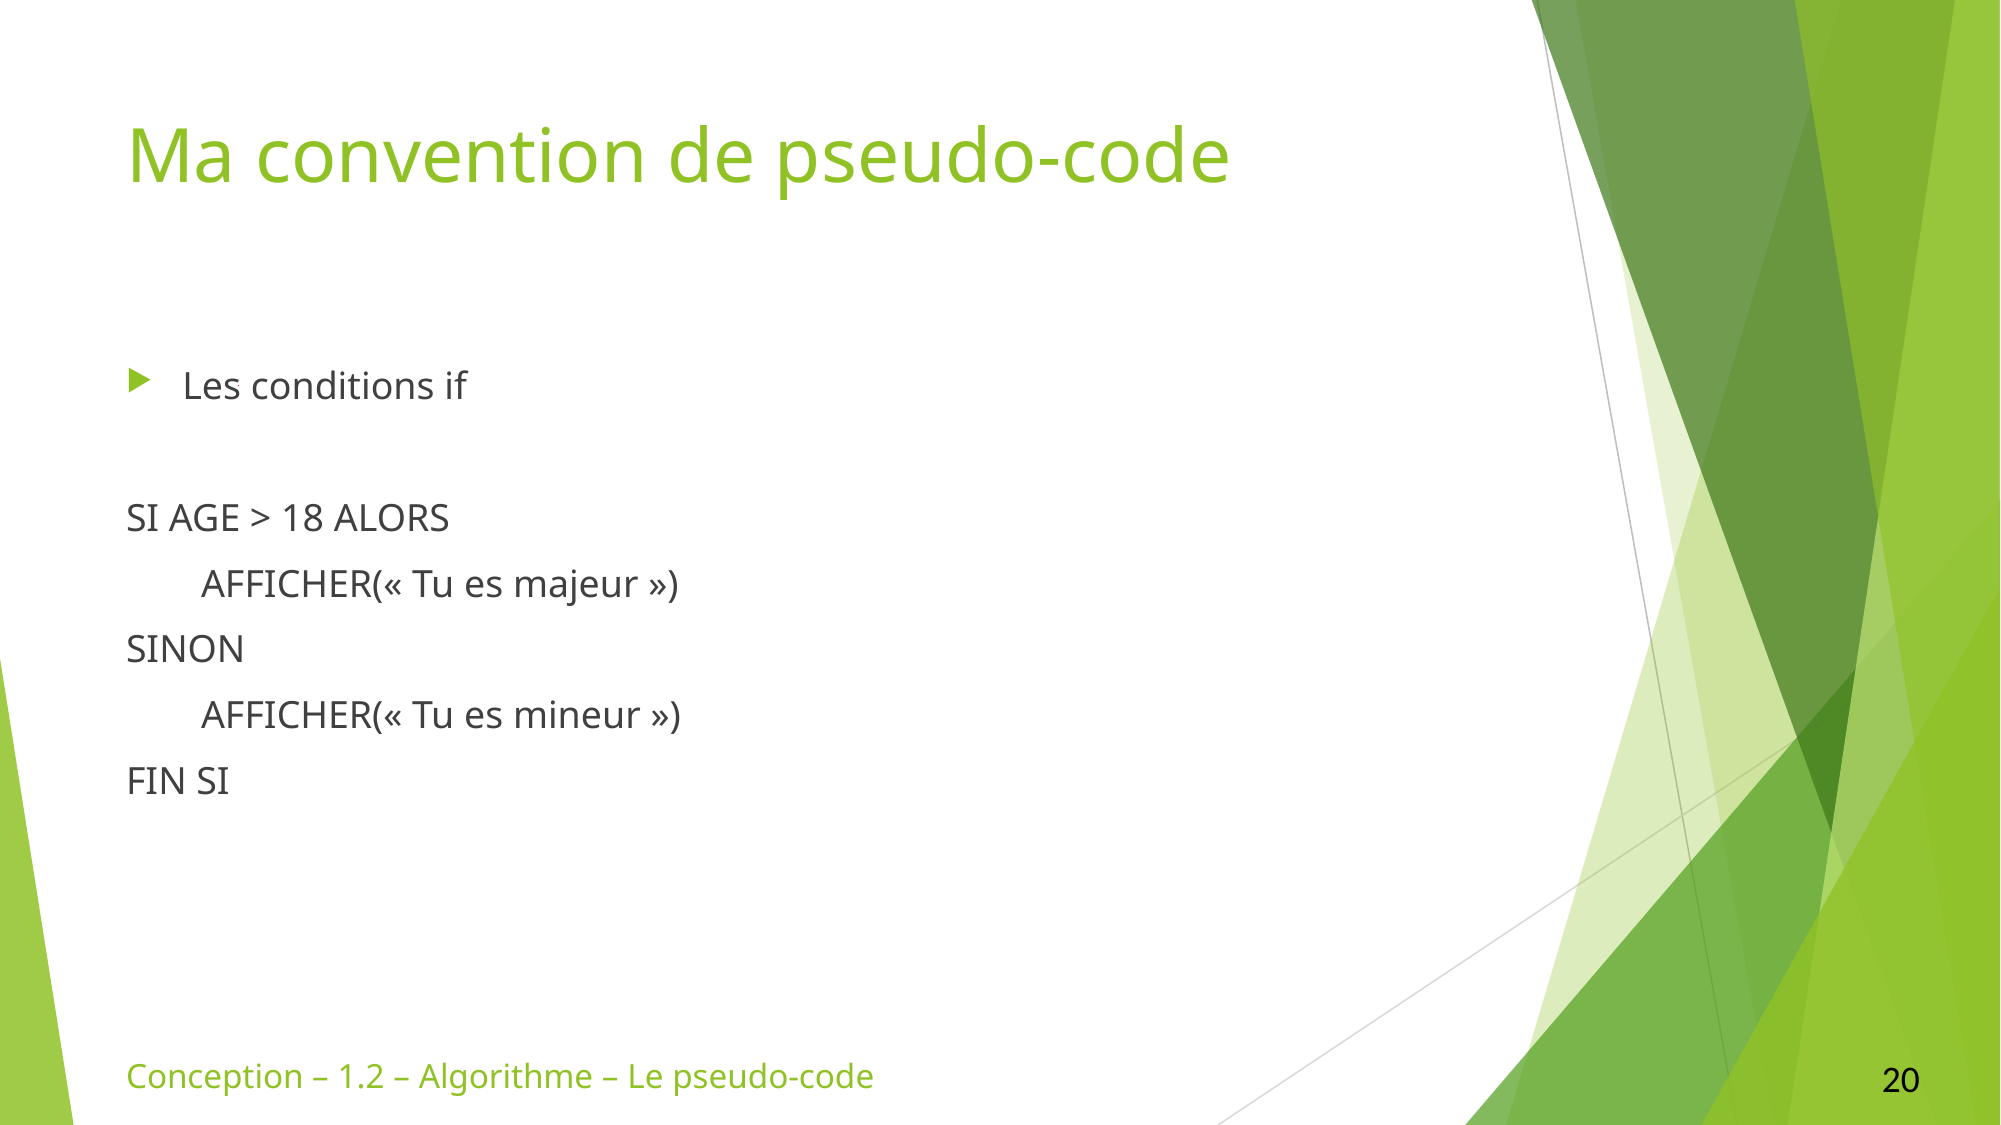

# Ma convention de pseudo-code
Les conditions if
SI AGE > 18 ALORS
	AFFICHER(« Tu es majeur »)
SINON
	AFFICHER(« Tu es mineur »)
FIN SI
Conception – 1.2 – Algorithme – Le pseudo-code